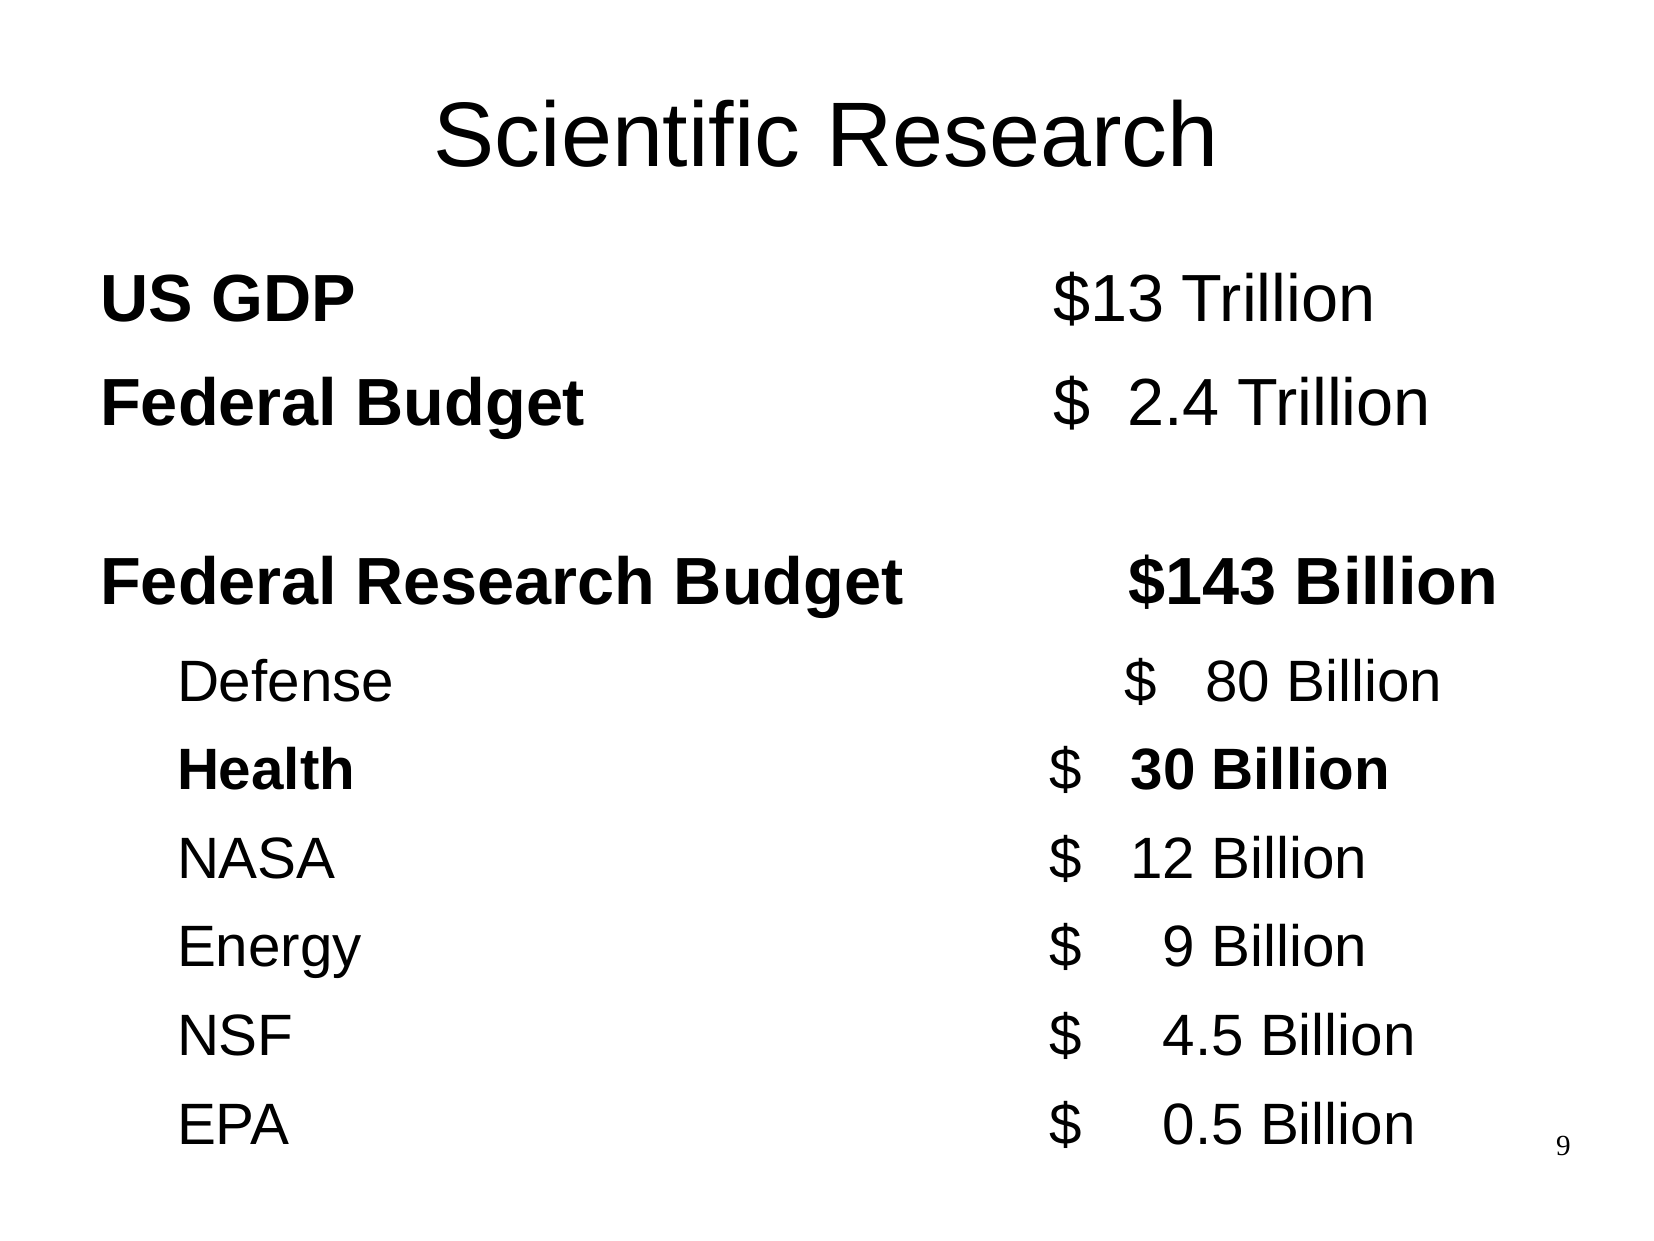

# Scientific Research
US GDP 										$13 Trillion
Federal Budget							$ 2.4 Trillion
Federal Research Budget 			$143 Billion
Defense										$ 80 Billion
Health										$ 30 Billion
NASA										$ 12 Billion
Energy										$ 9 Billion
NSF											$ 4.5 Billion
EPA											$ 0.5 Billion
9